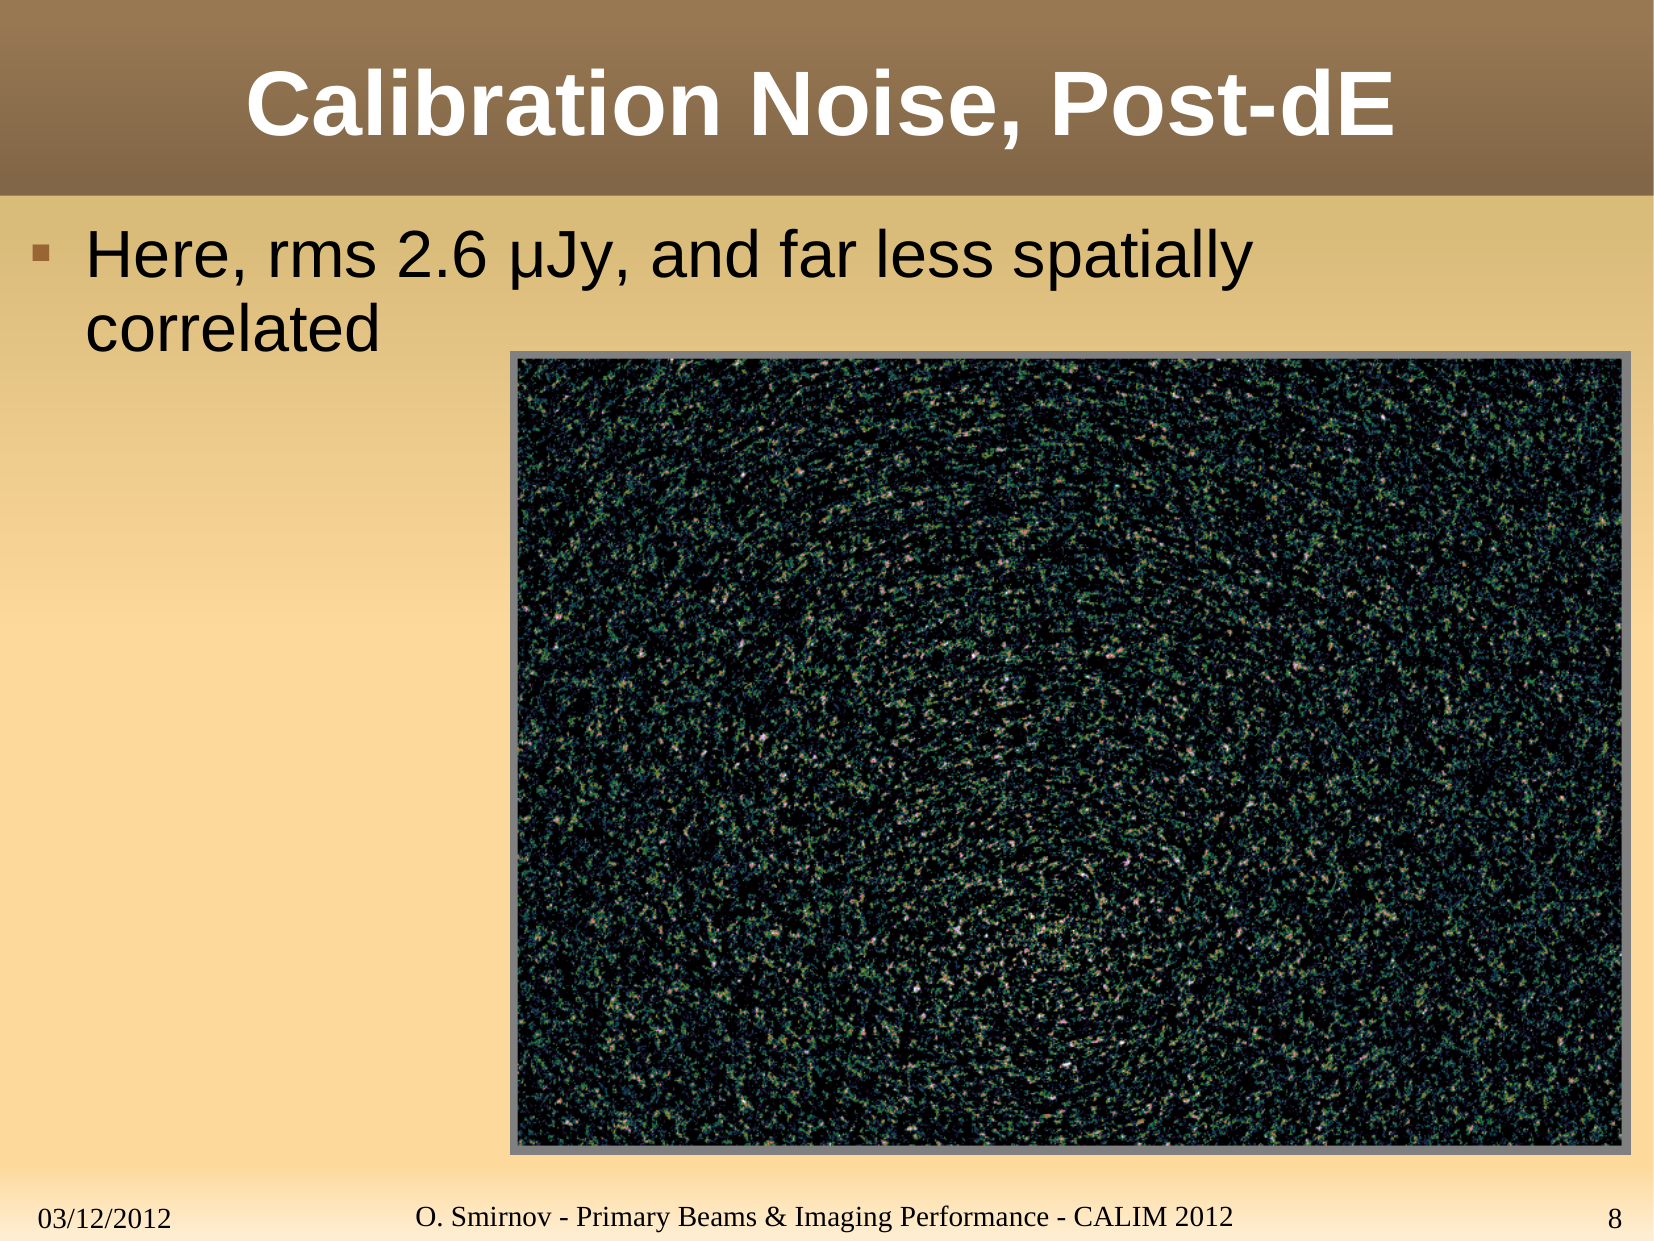

# Calibration Noise, Post-dE
Here, rms 2.6 μJy, and far less spatially correlated
O. Smirnov - Primary Beams & Imaging Performance - CALIM 2012
03/12/2012
8